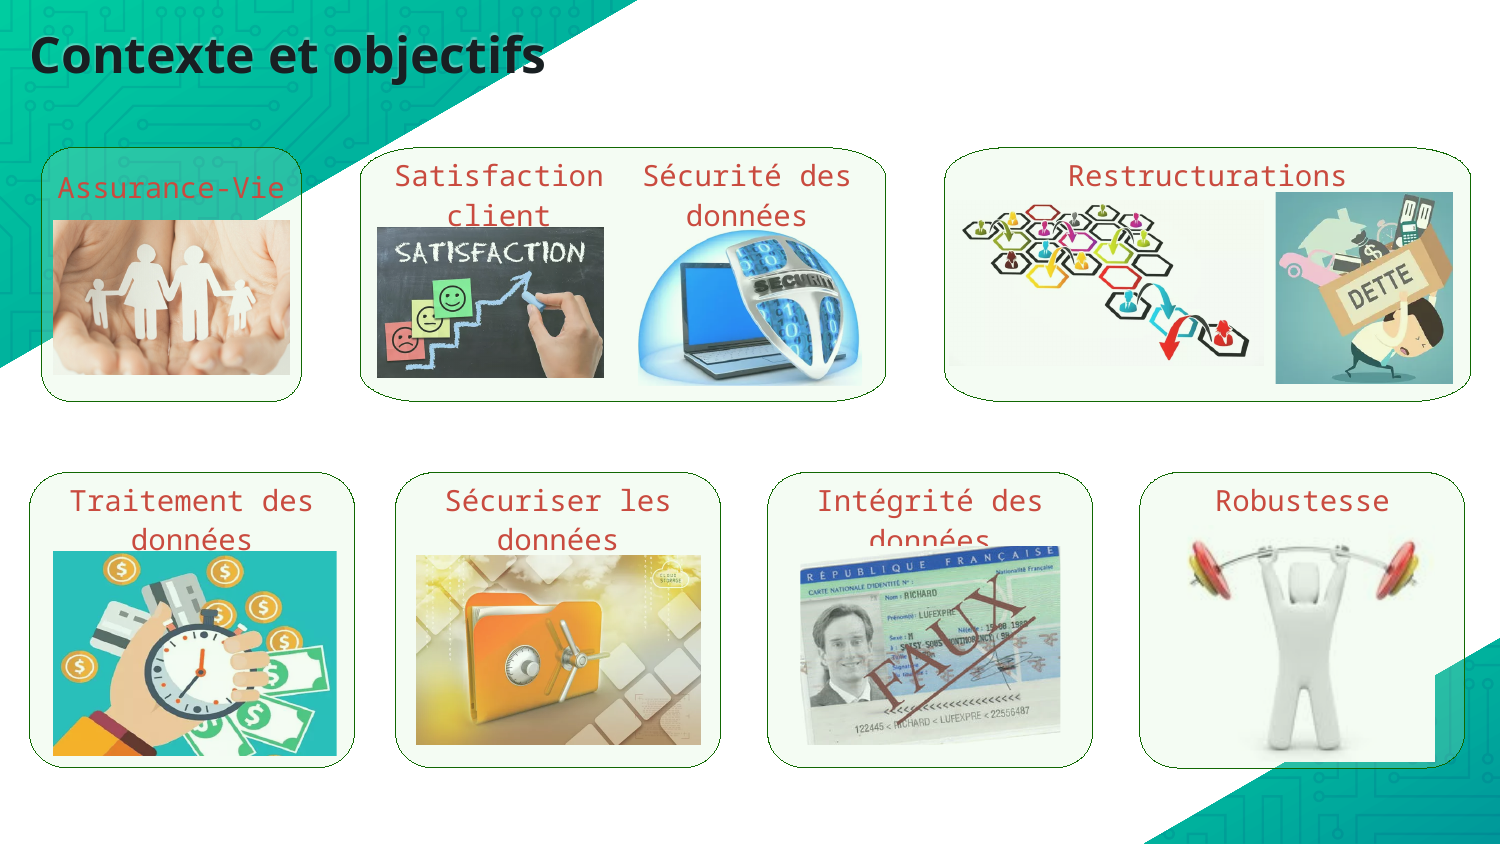

# Contexte et objectifs
Assurance-Vie
Satisfaction client
Sécurité des données
Restructurations
Traitement des données
Sécuriser les données
Intégrité des données
Robustesse